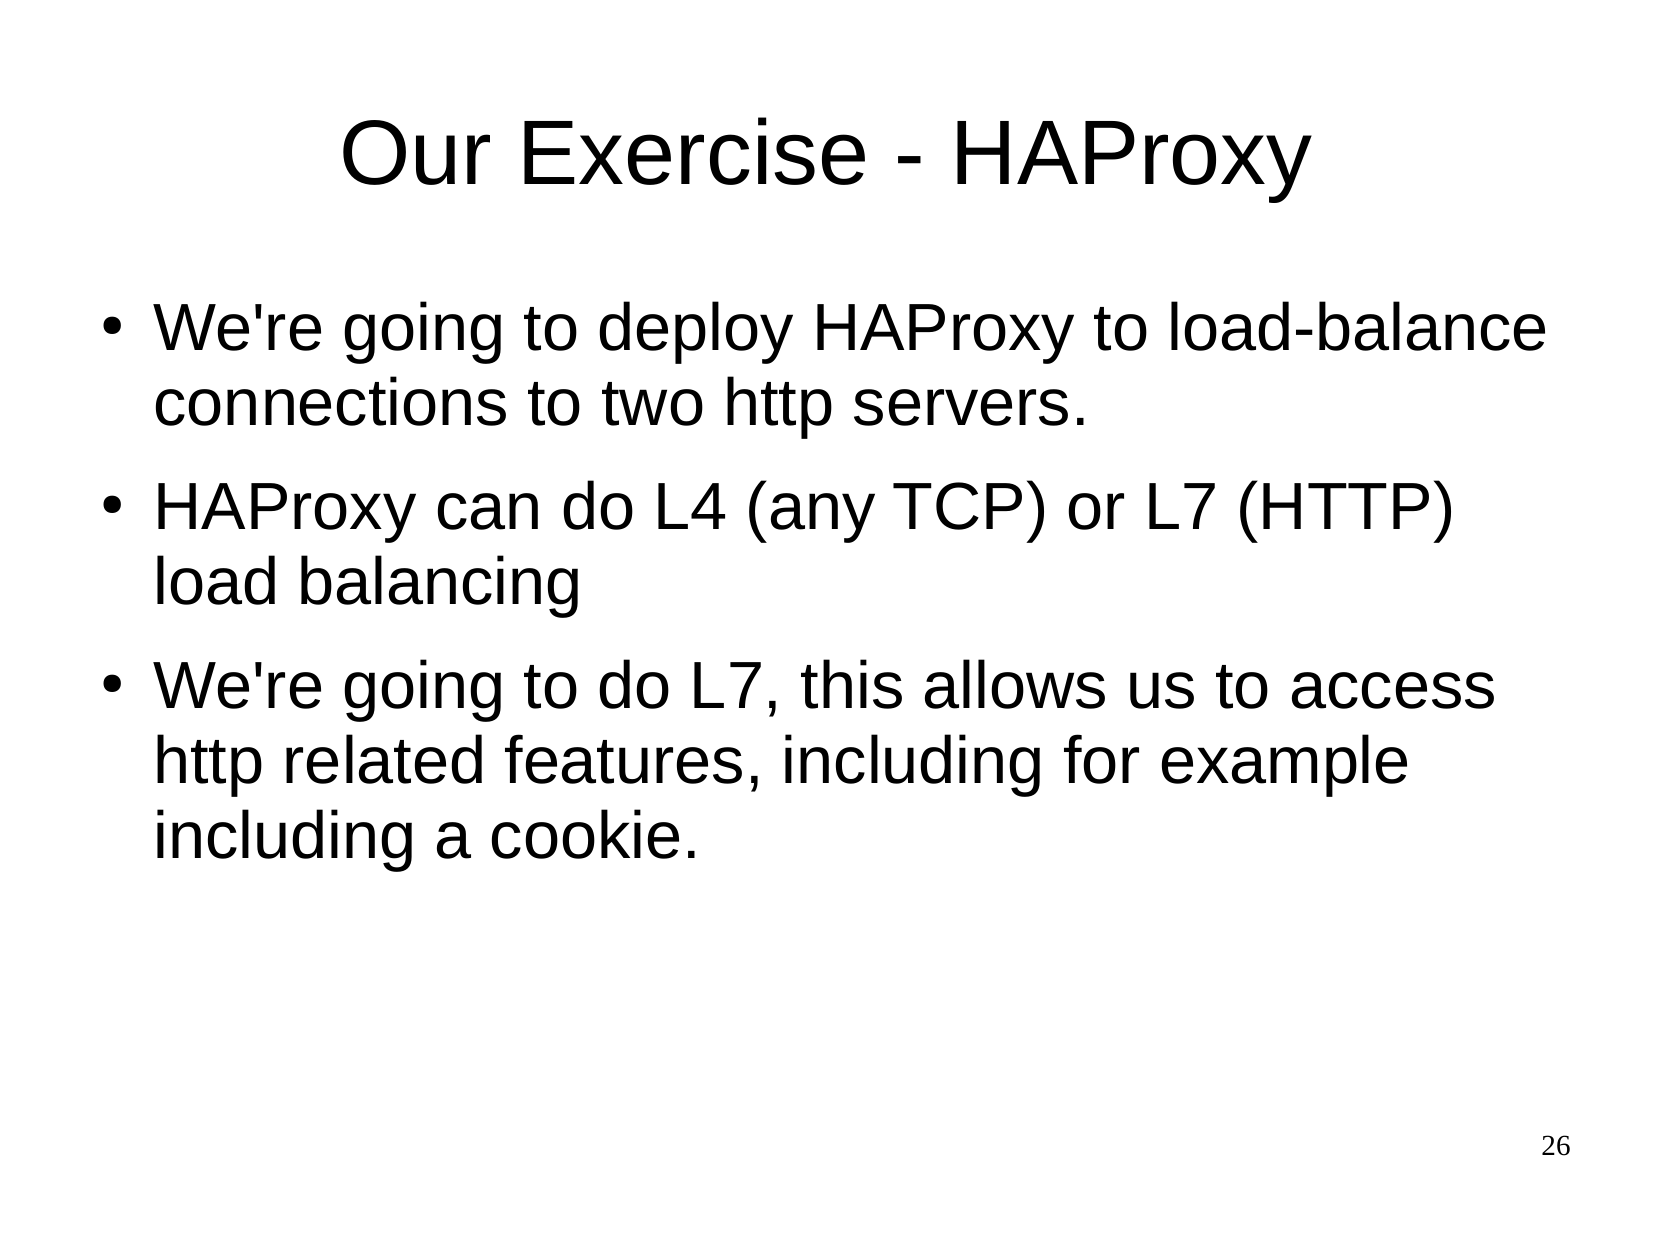

# Our Exercise - HAProxy
We're going to deploy HAProxy to load-balance connections to two http servers.
HAProxy can do L4 (any TCP) or L7 (HTTP) load balancing
We're going to do L7, this allows us to access http related features, including for example including a cookie.
26